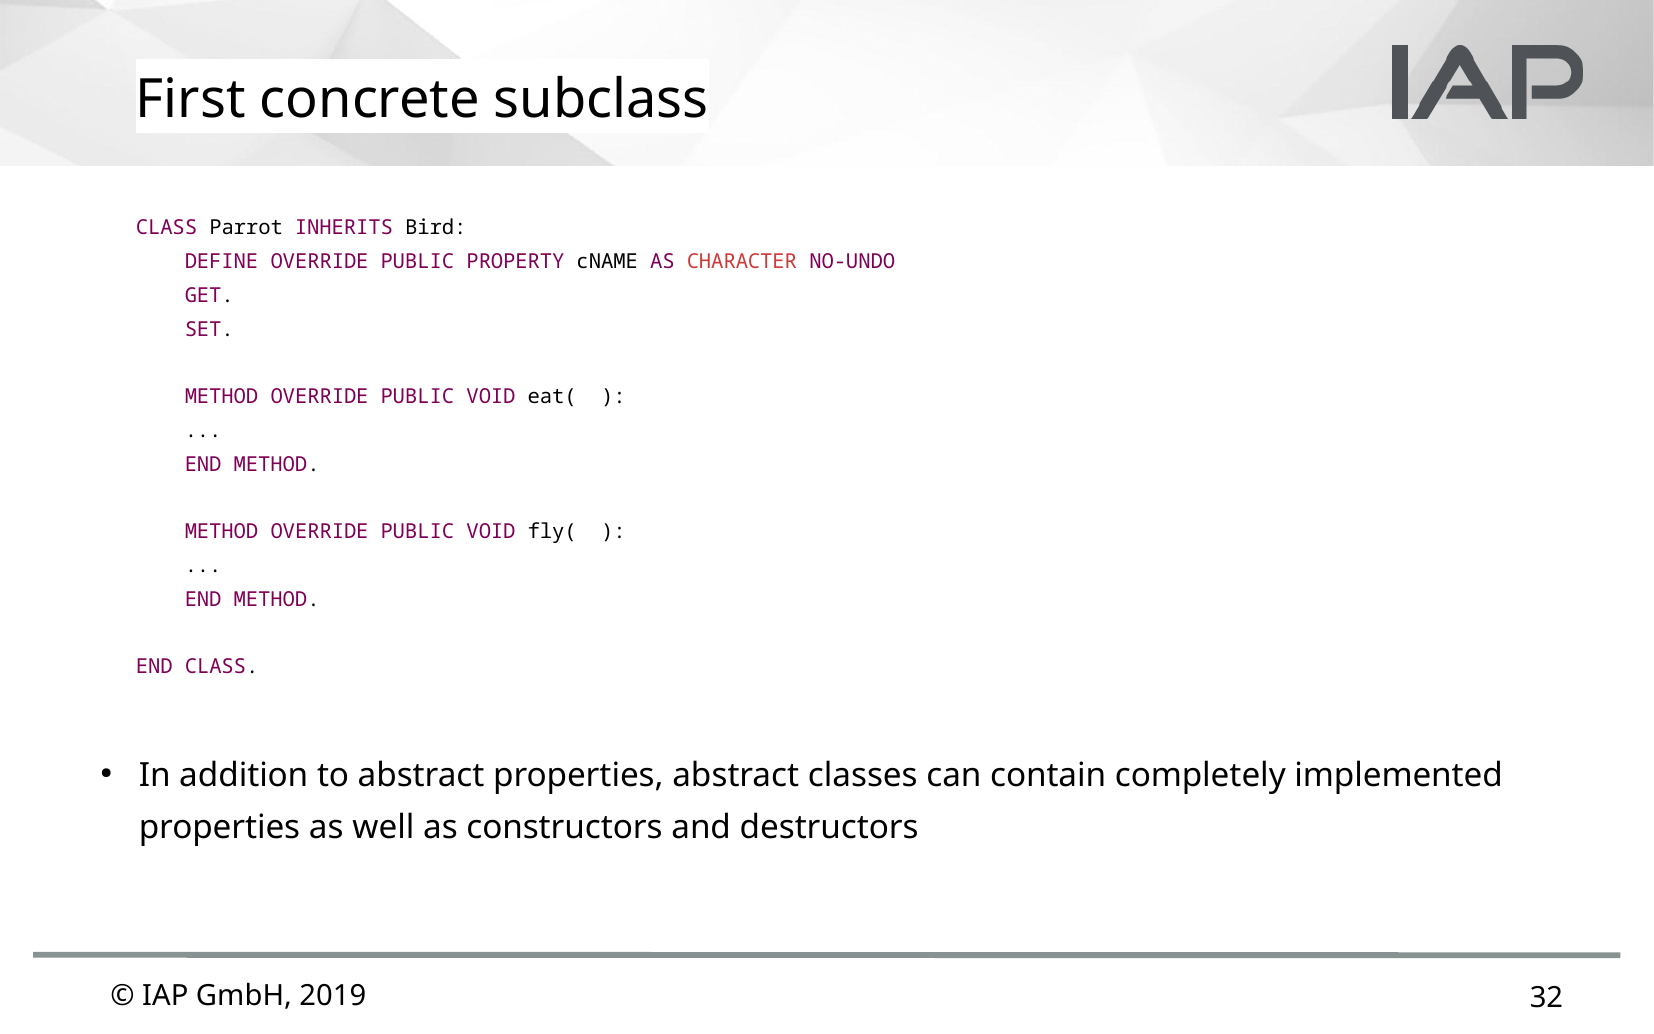

# First concrete subclass
CLASS Parrot INHERITS Bird:
 DEFINE OVERRIDE PUBLIC PROPERTY cNAME AS CHARACTER NO-UNDO
 GET.
 SET.
 METHOD OVERRIDE PUBLIC VOID eat( ):
 ...
 END METHOD.
 METHOD OVERRIDE PUBLIC VOID fly( ):
 ...
 END METHOD.
END CLASS.
In addition to abstract properties, abstract classes can contain completely implemented properties as well as constructors and destructors
© IAP GmbH, 2019
32